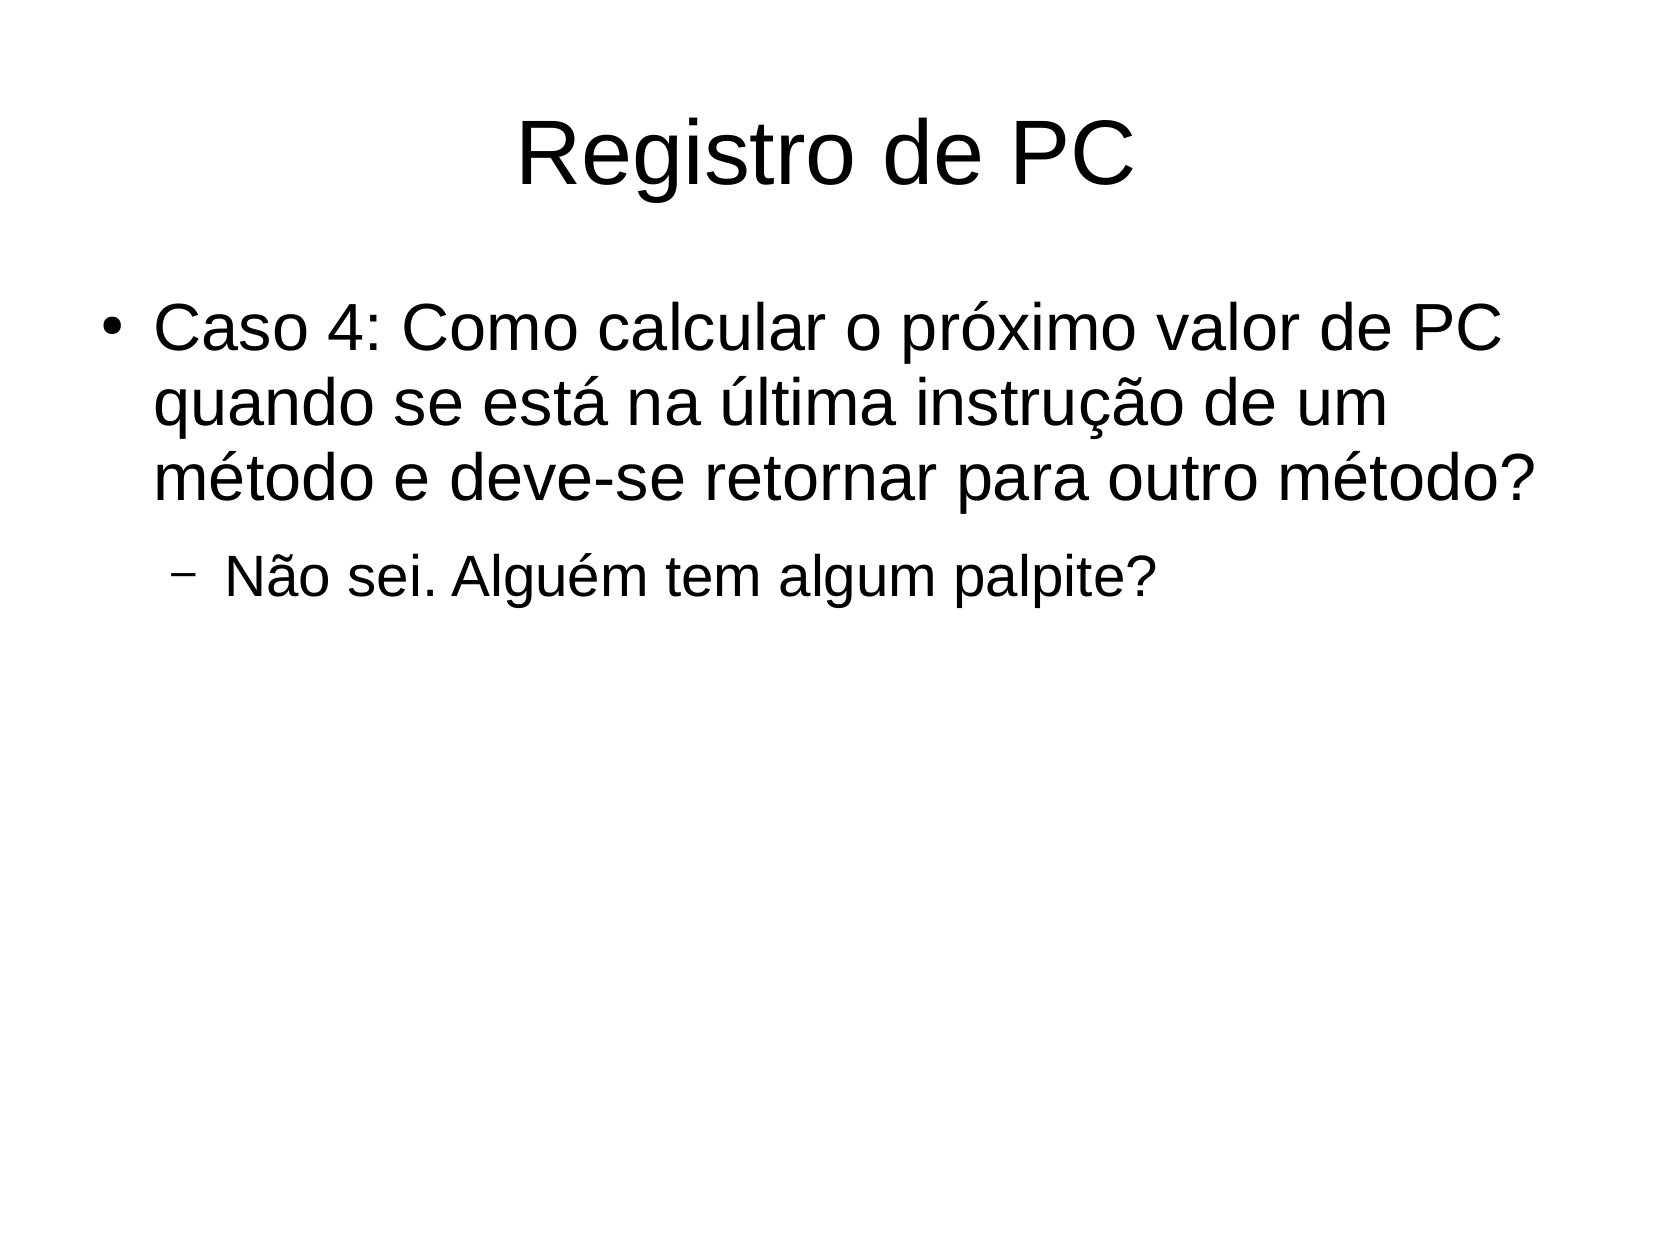

# Registro de PC
Caso 4: Como calcular o próximo valor de PC quando se está na última instrução de um método e deve-se retornar para outro método?
Não sei. Alguém tem algum palpite?